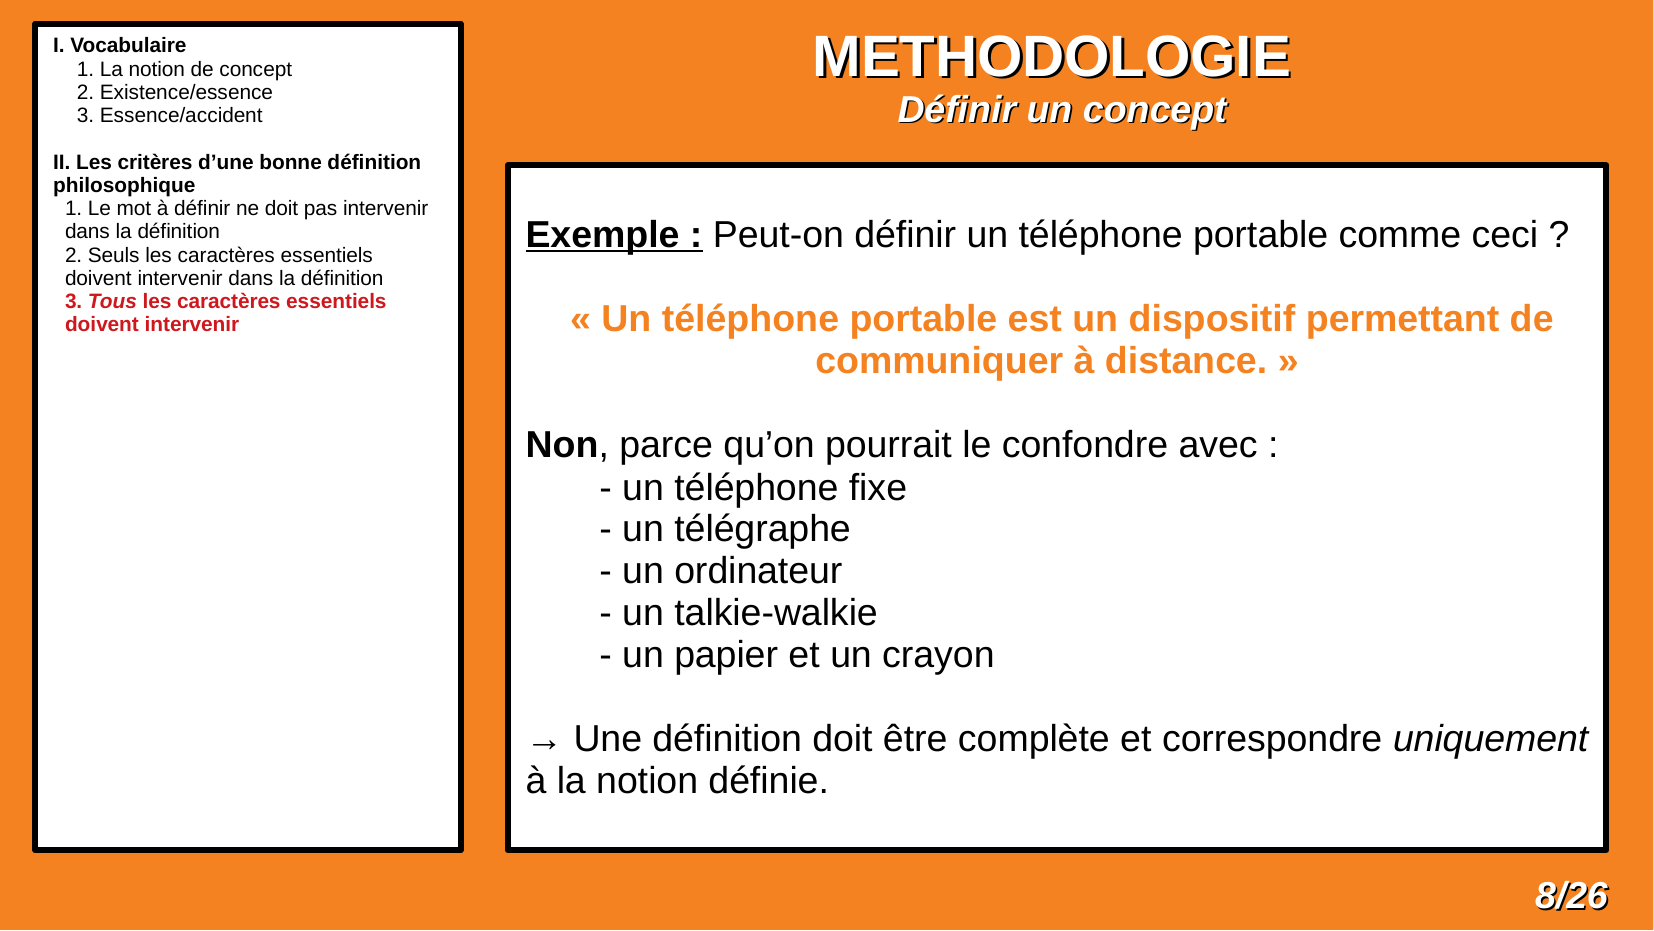

METHODOLOGIE
 Définir un concept
I. Vocabulaire
1. La notion de concept
2. Existence/essence
3. Essence/accident
II. Les critères d’une bonne définition philosophique
1. Le mot à définir ne doit pas intervenir dans la définition
2. Seuls les caractères essentiels doivent intervenir dans la définition
3. Tous les caractères essentiels doivent intervenir
Exemple : Peut-on définir un téléphone portable comme ceci ?
 « Un téléphone portable est un dispositif permettant de communiquer à distance. »
Non, parce qu’on pourrait le confondre avec :
	- un téléphone fixe
	- un télégraphe
	- un ordinateur
	- un talkie-walkie
	- un papier et un crayon
→ Une définition doit être complète et correspondre uniquement à la notion définie.